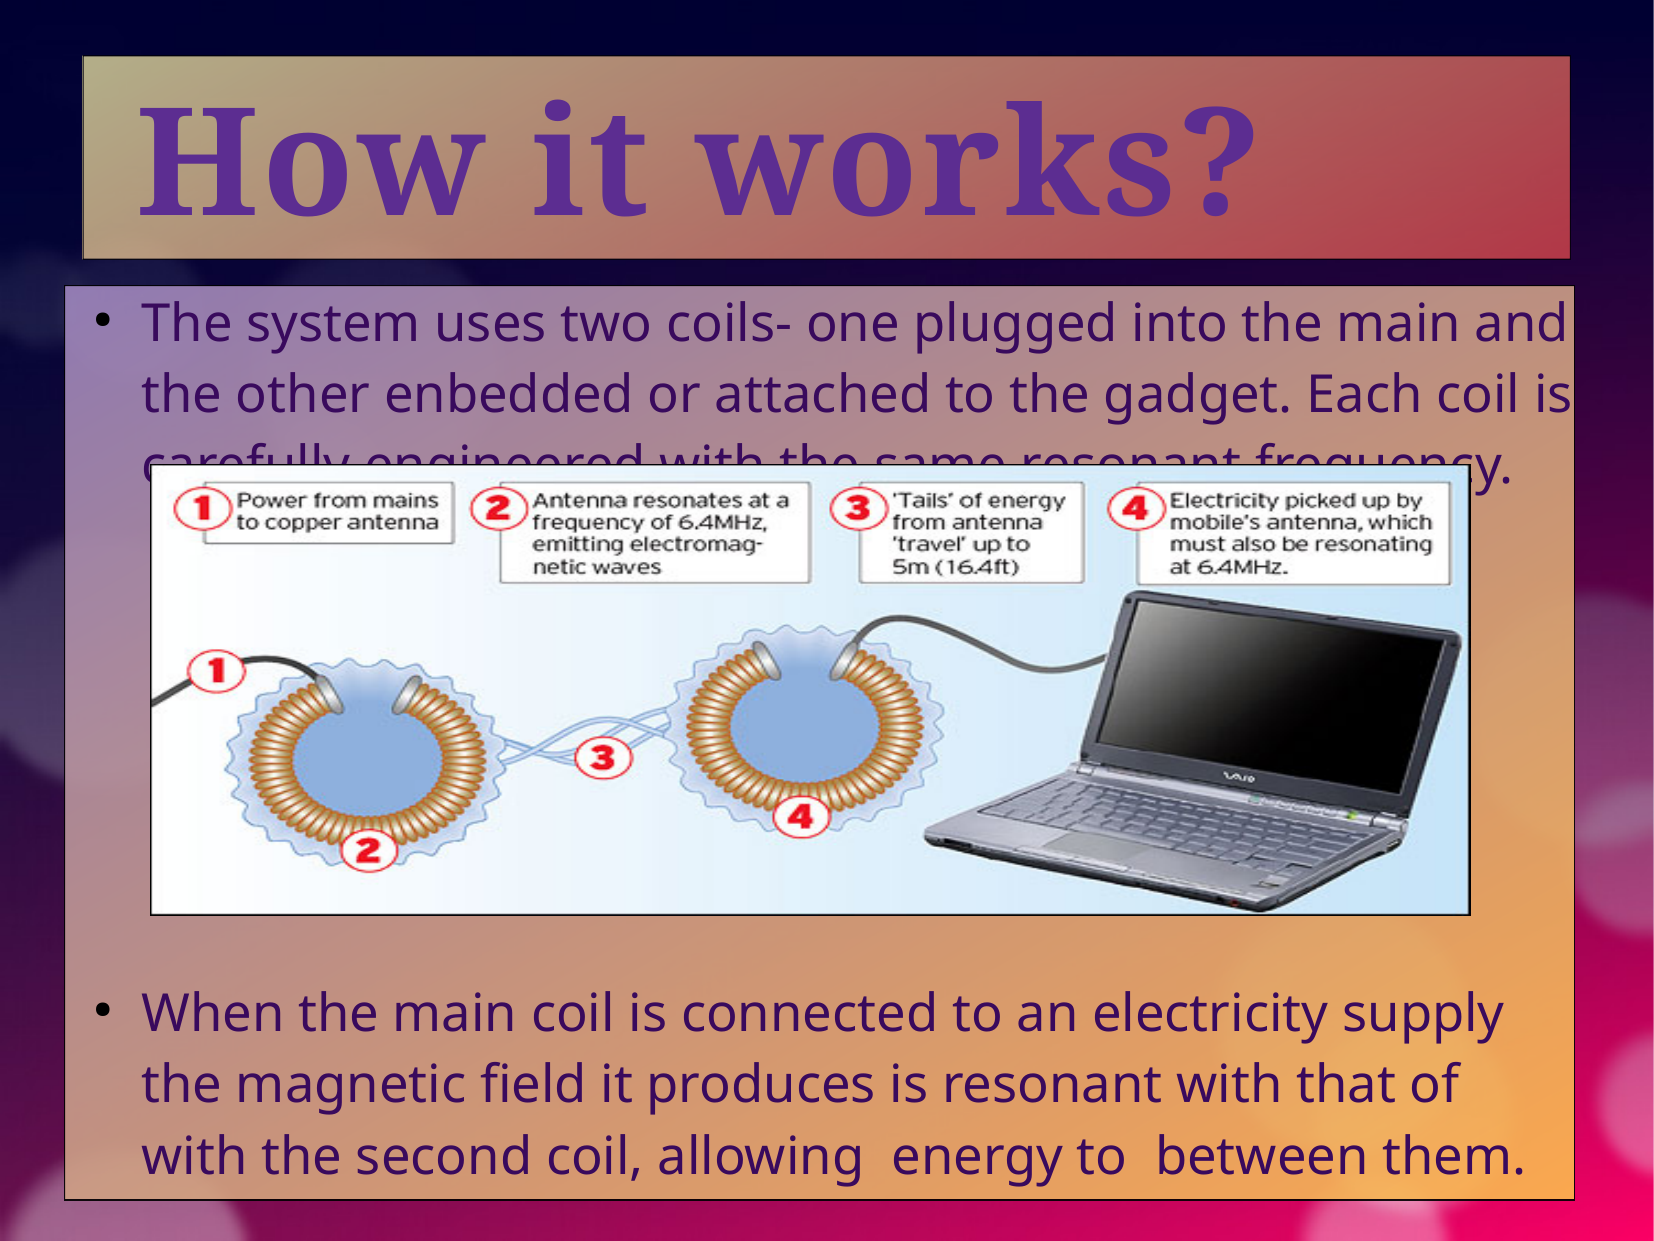

# How it works?
The system uses two coils- one plugged into the main and the other enbedded or attached to the gadget. Each coil is carefully engineered with the same resonant frequency.
When the main coil is connected to an electricity supply the magnetic field it produces is resonant with that of with the second coil, allowing energy to between them.